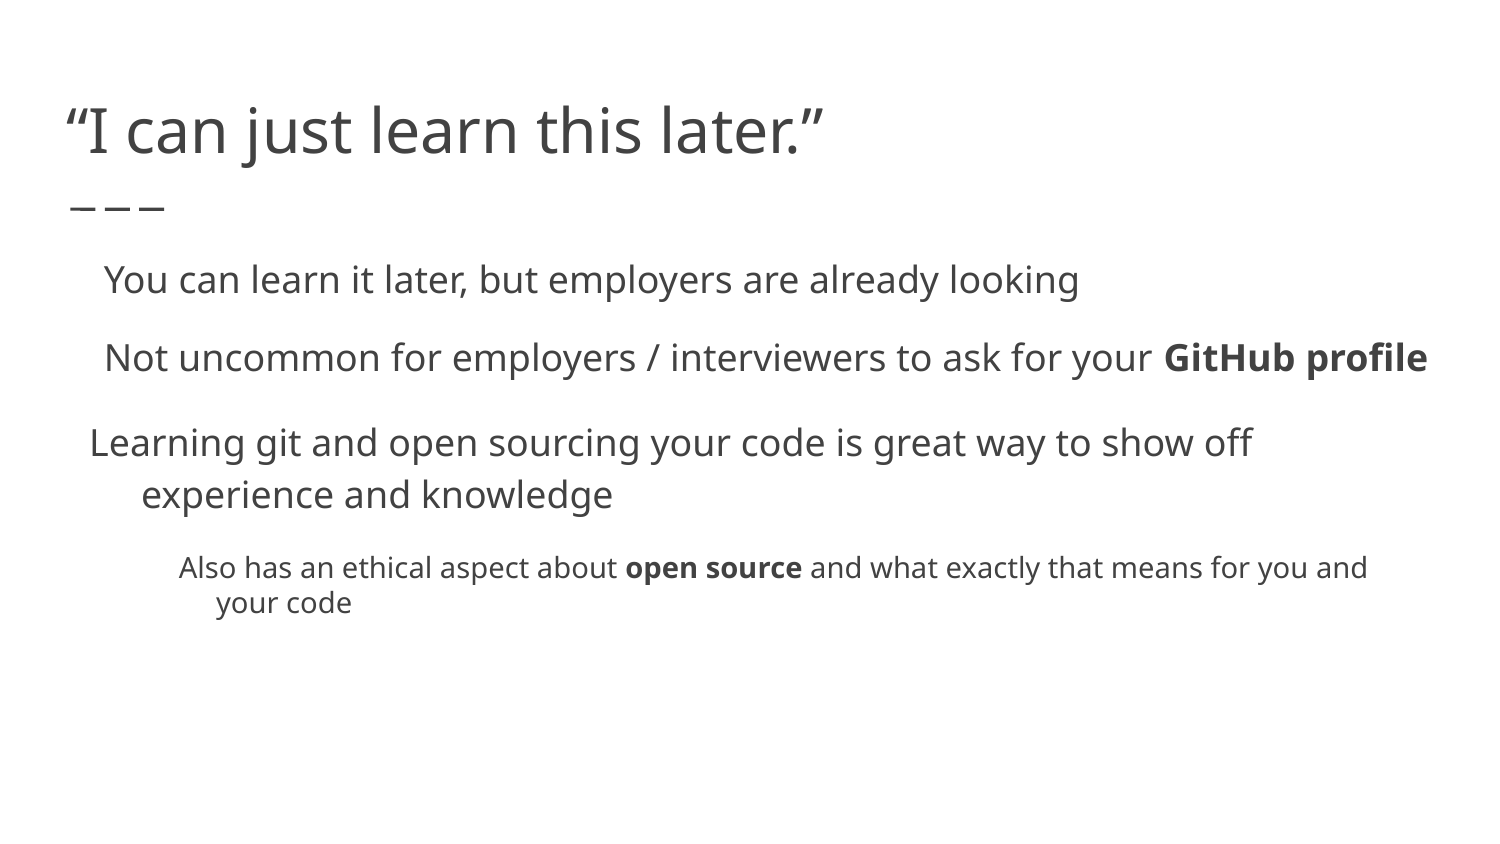

# “I can just learn this later.”
You can learn it later, but employers are already looking
Not uncommon for employers / interviewers to ask for your GitHub profile
Learning git and open sourcing your code is great way to show off experience and knowledge
Also has an ethical aspect about open source and what exactly that means for you and your code